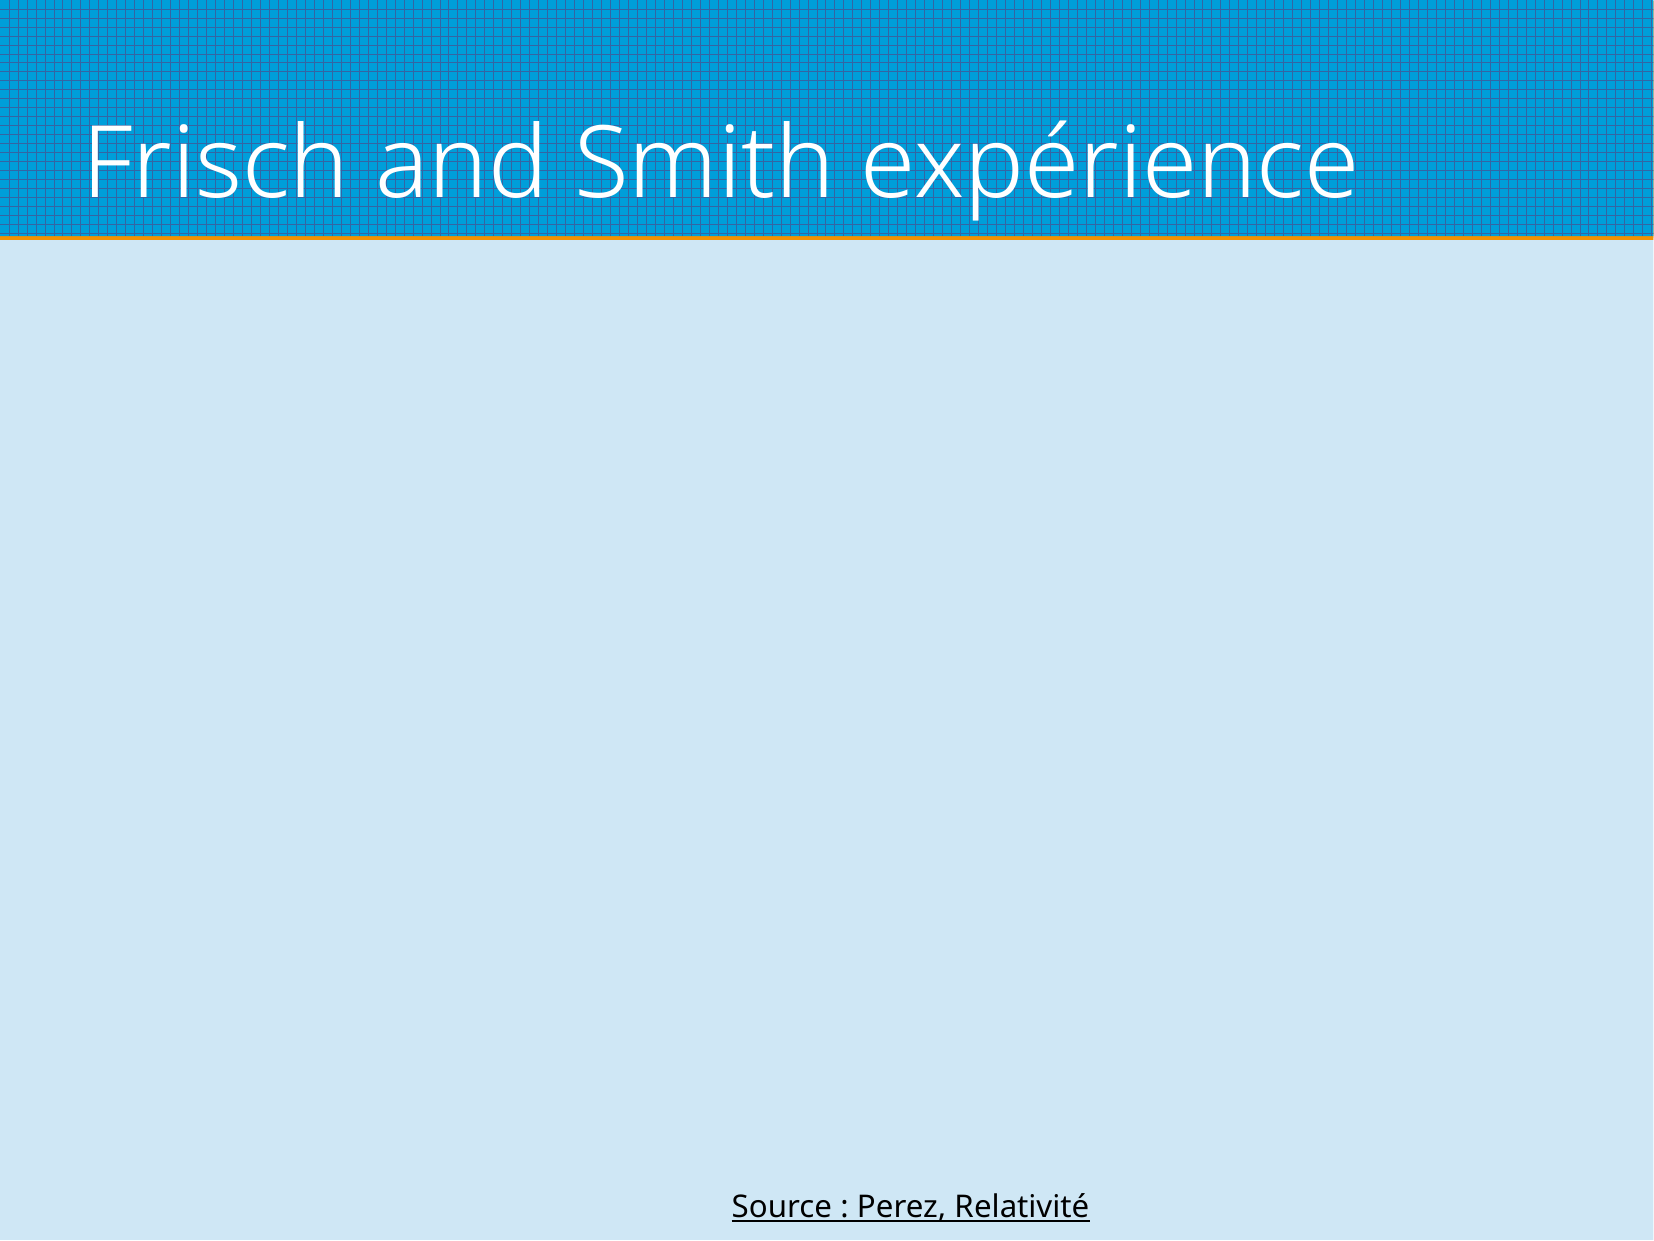

# Frisch and Smith expérience
Source : Perez, Relativité